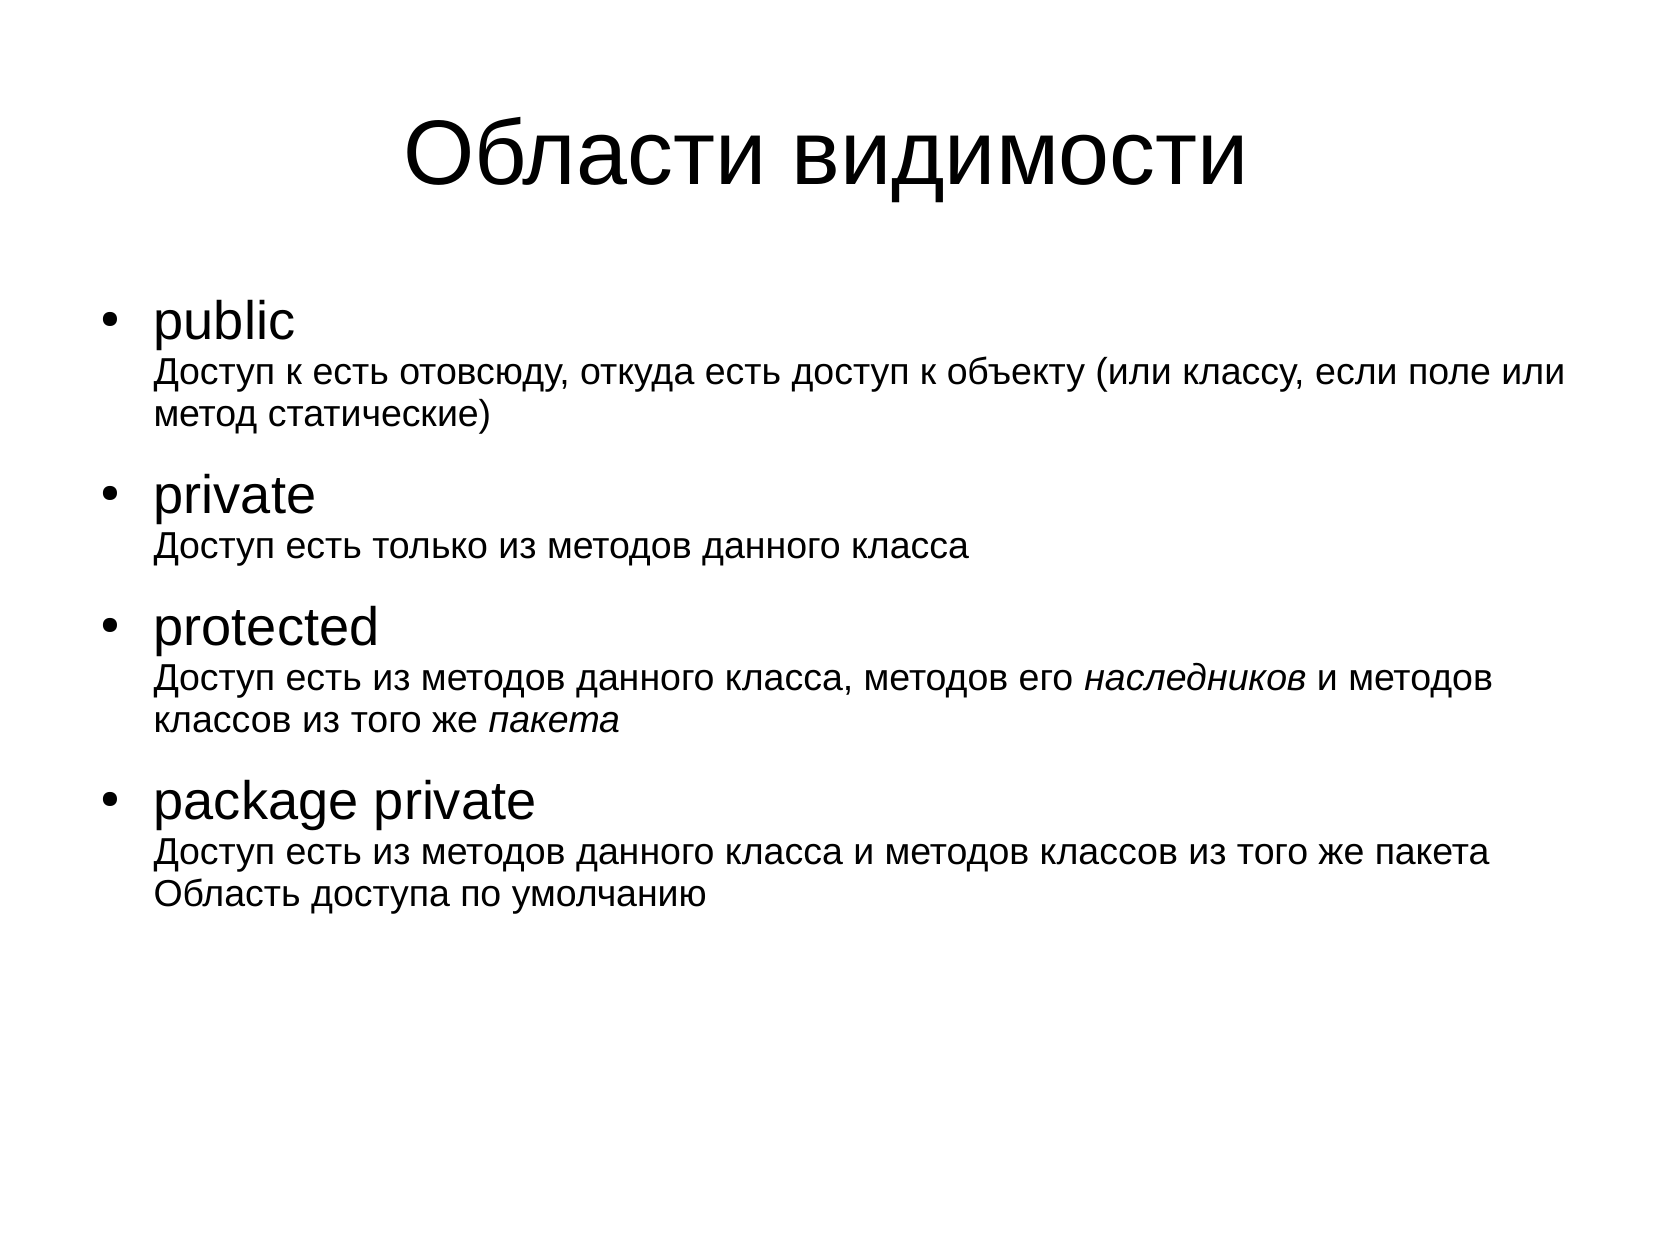

# Области видимости
public
Доступ к есть отовсюду, откуда есть доступ к объекту (или классу, если поле или метод статические)
private
Доступ есть только из методов данного класса
protected
Доступ есть из методов данного класса, методов его наследников и методов классов из того же пакета
package private
Доступ есть из методов данного класса и методов классов из того же пакета
Область доступа по умолчанию